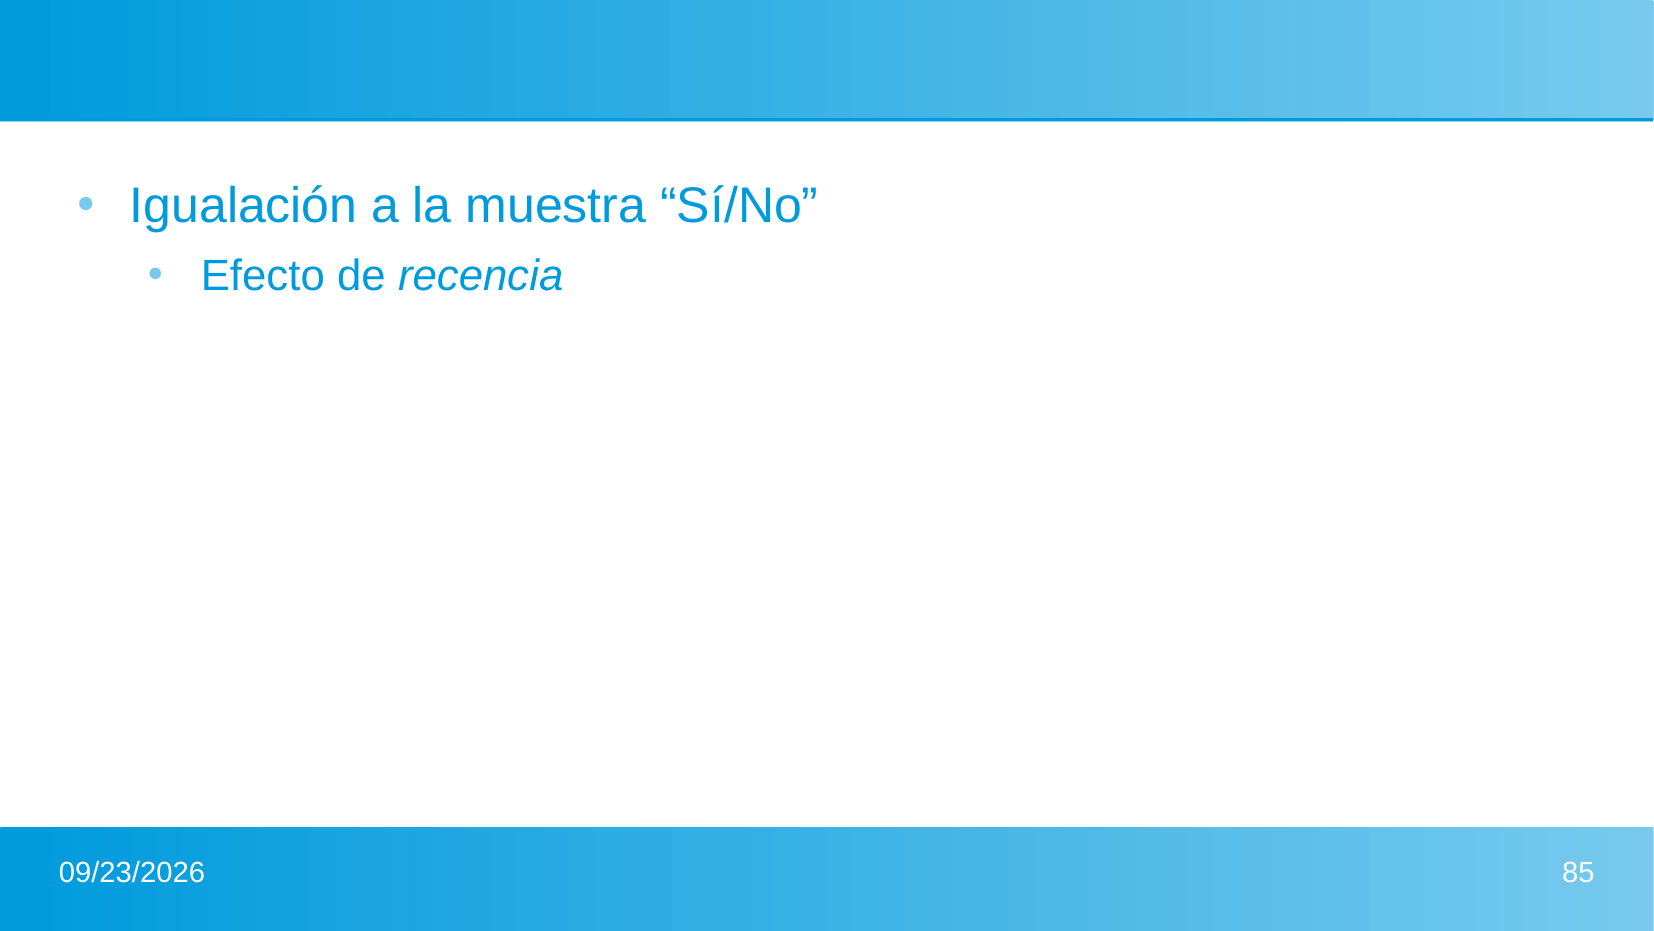

#
Igualación a la muestra “Sí/No”
Efecto de recencia
85